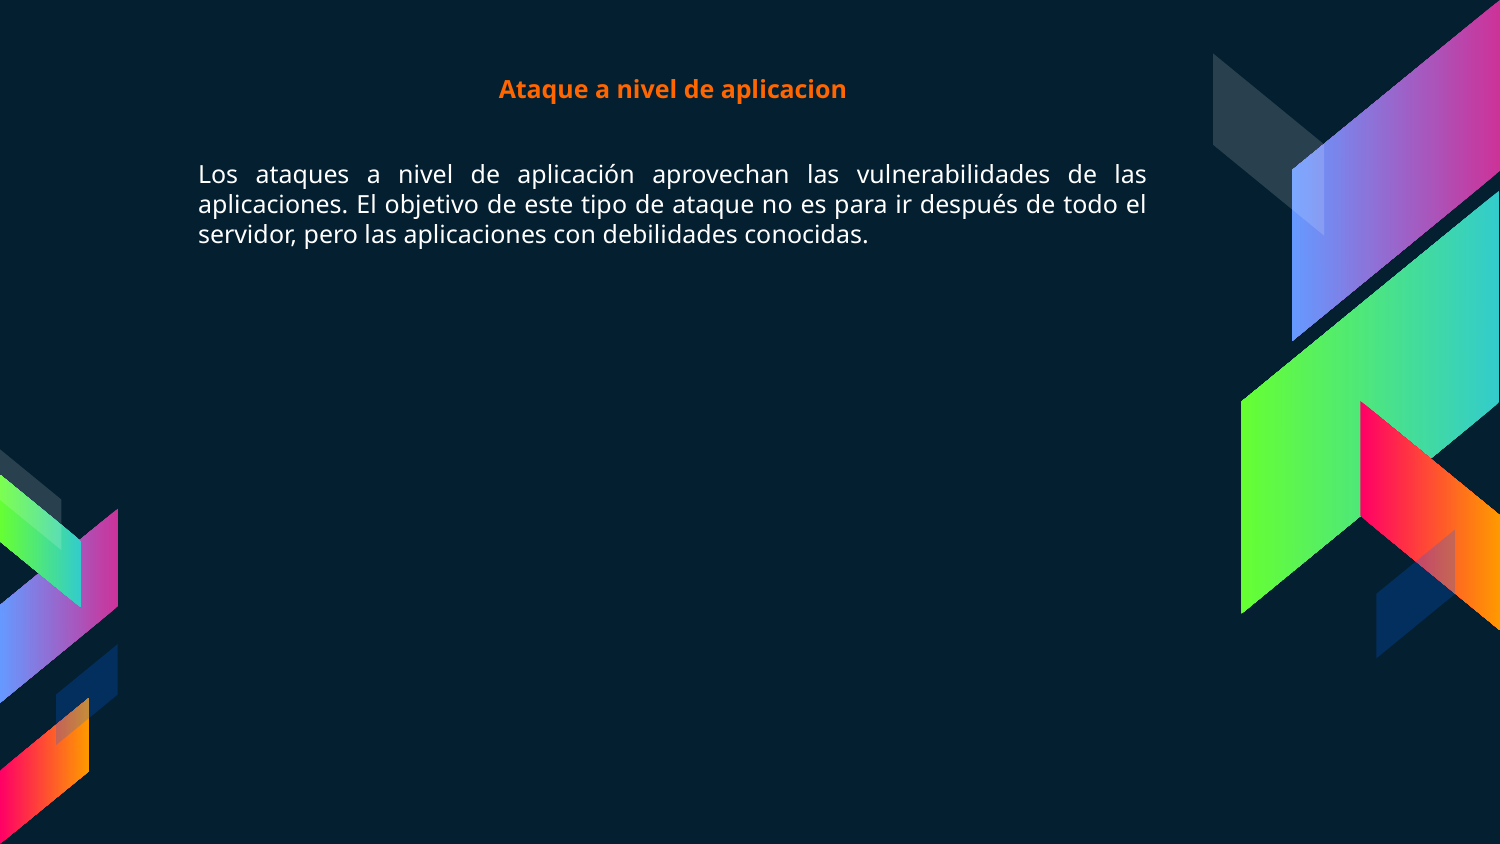

# Ataque a nivel de aplicacion
Los ataques a nivel de aplicación aprovechan las vulnerabilidades de las aplicaciones. El objetivo de este tipo de ataque no es para ir después de todo el servidor, pero las aplicaciones con debilidades conocidas.